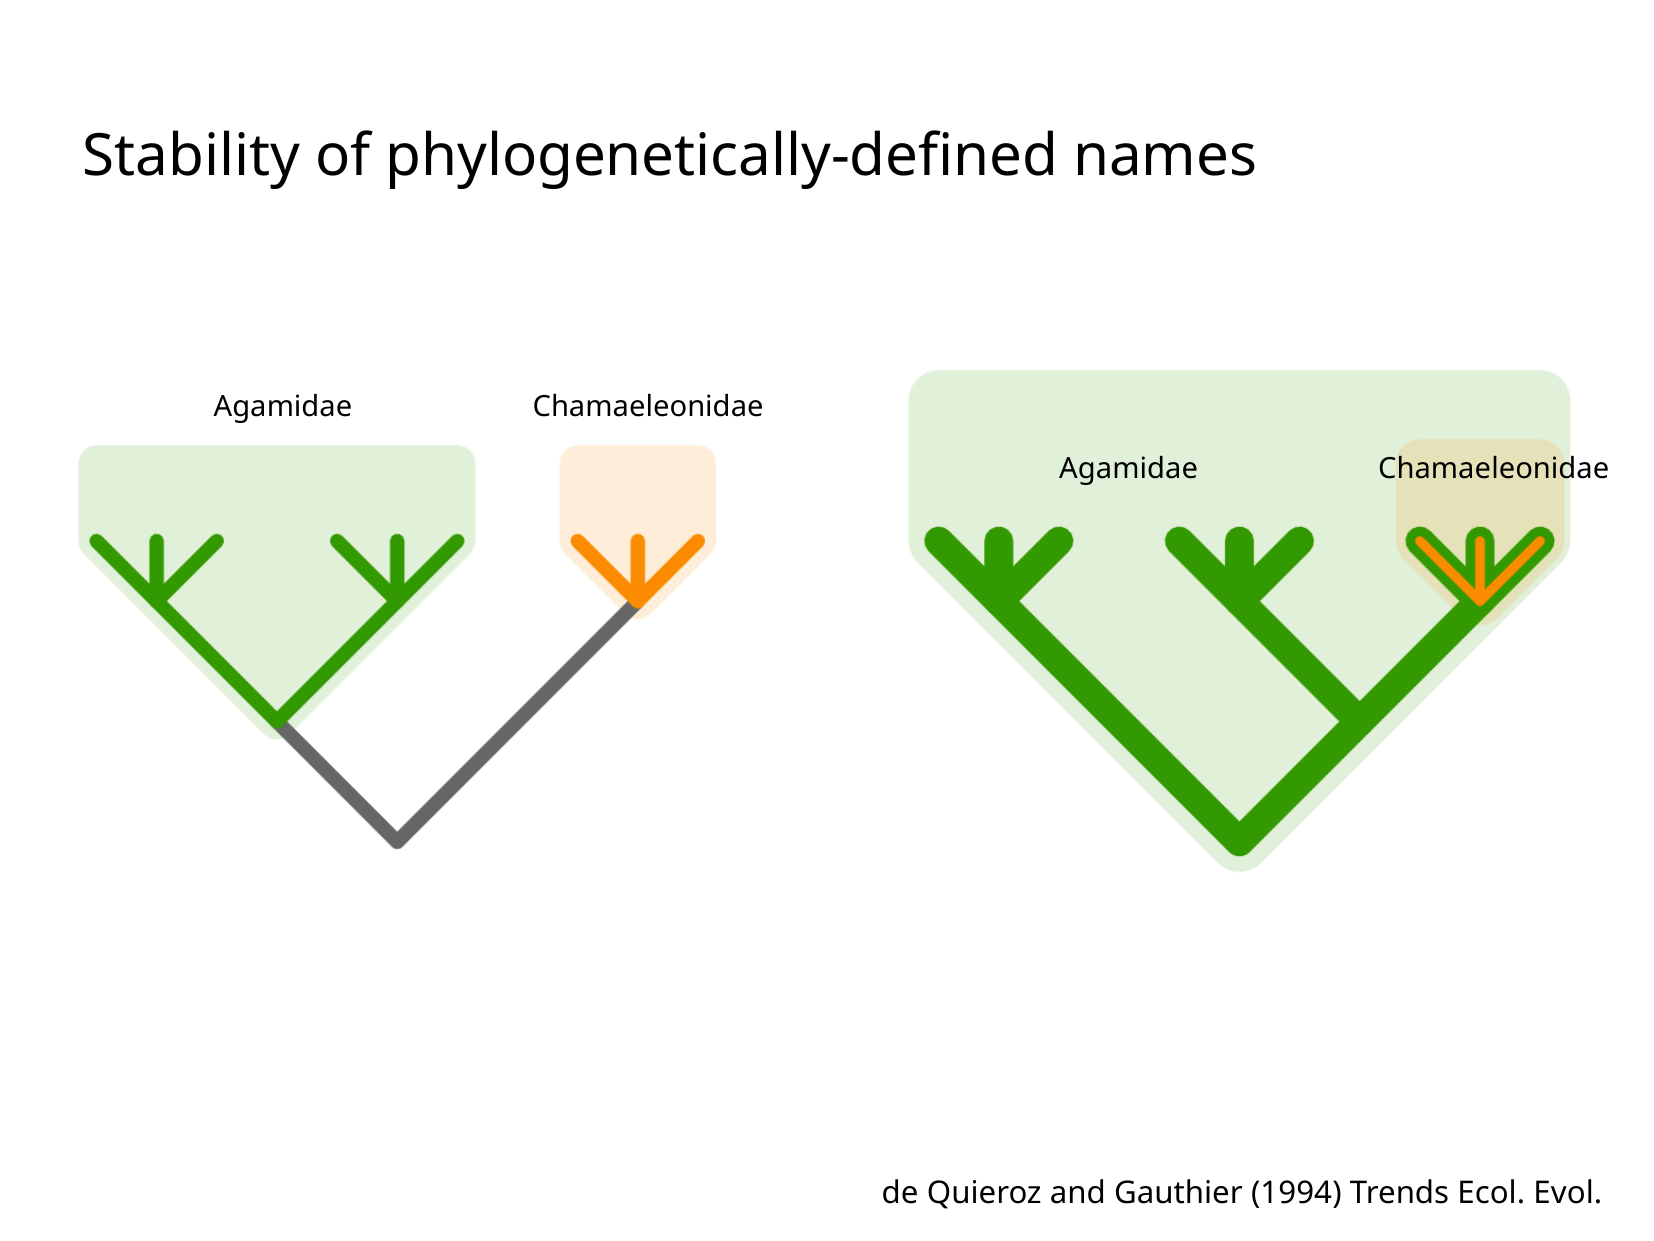

# Stability of phylogenetically-defined names
Agamidae
Chamaeleonidae
Agamidae
Chamaeleonidae
de Quieroz and Gauthier (1994) Trends Ecol. Evol.